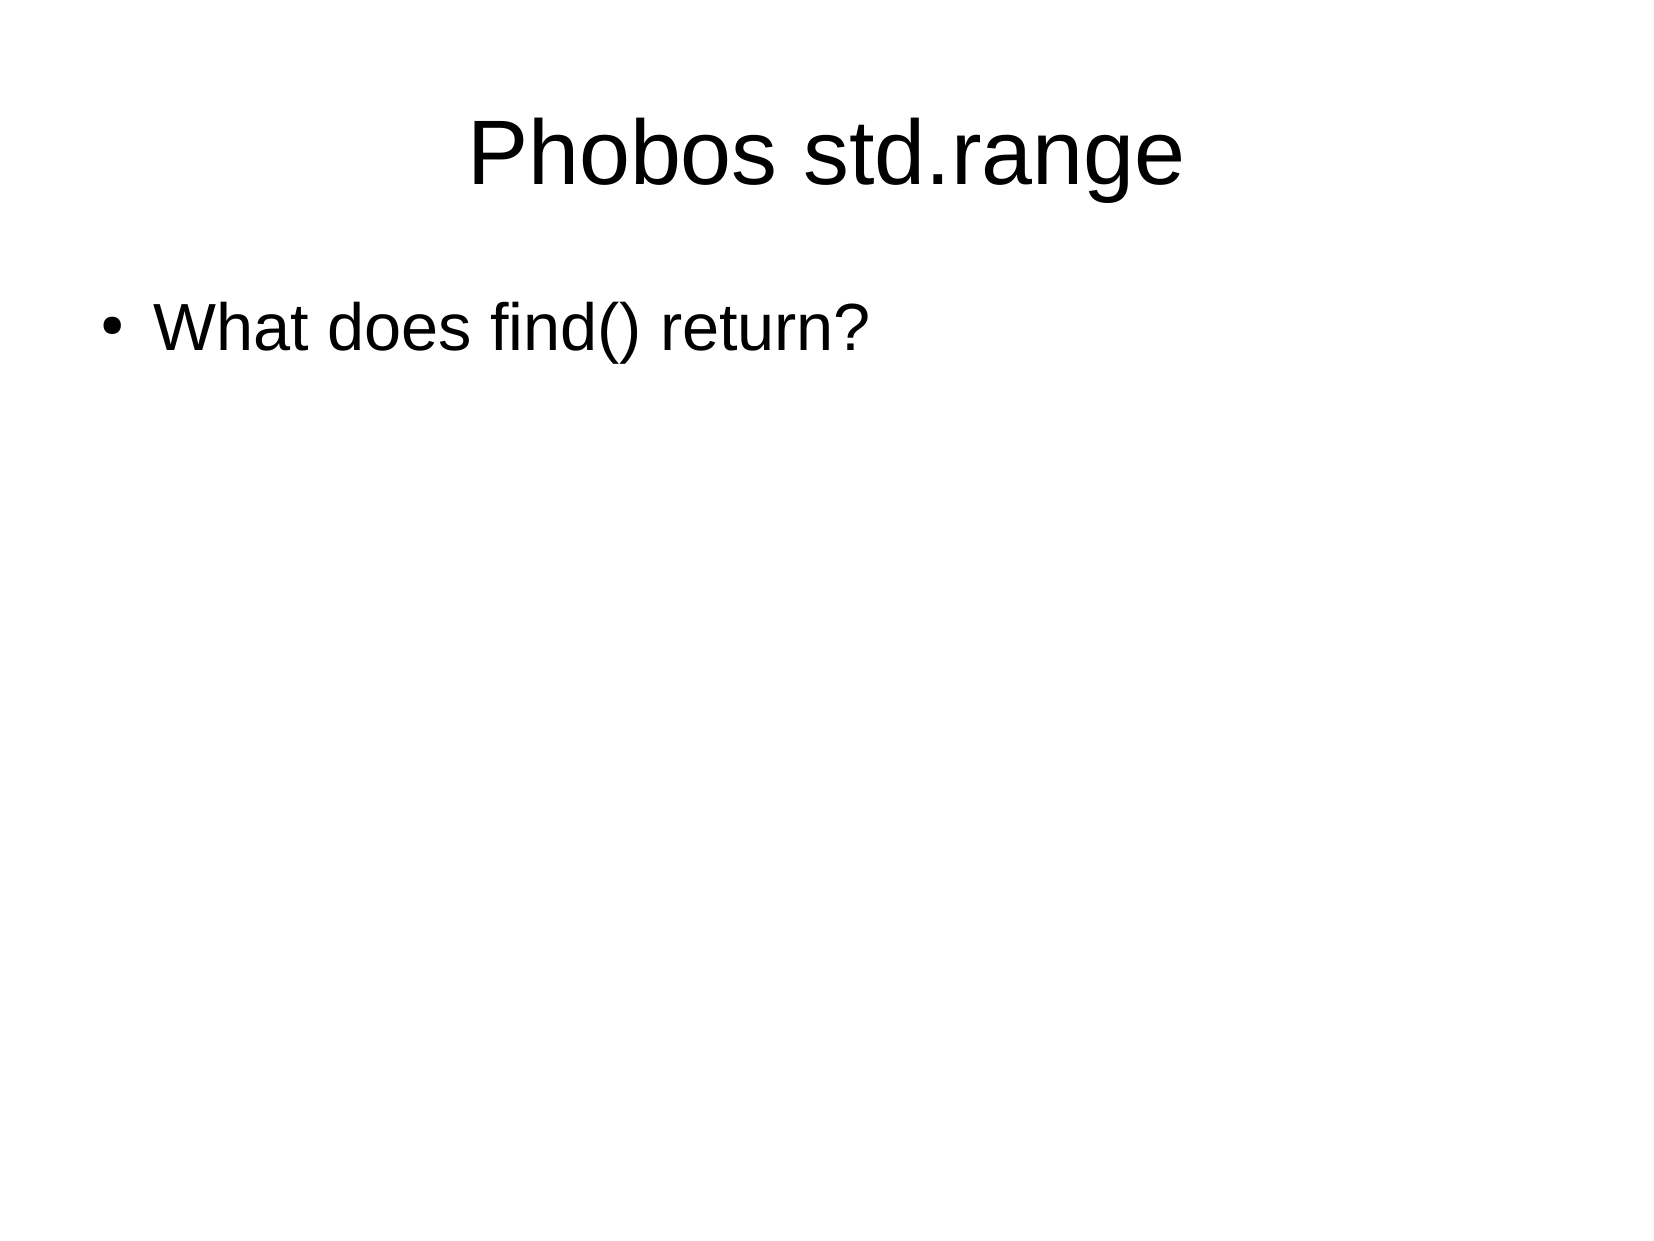

# Phobos std.range
What does find() return?